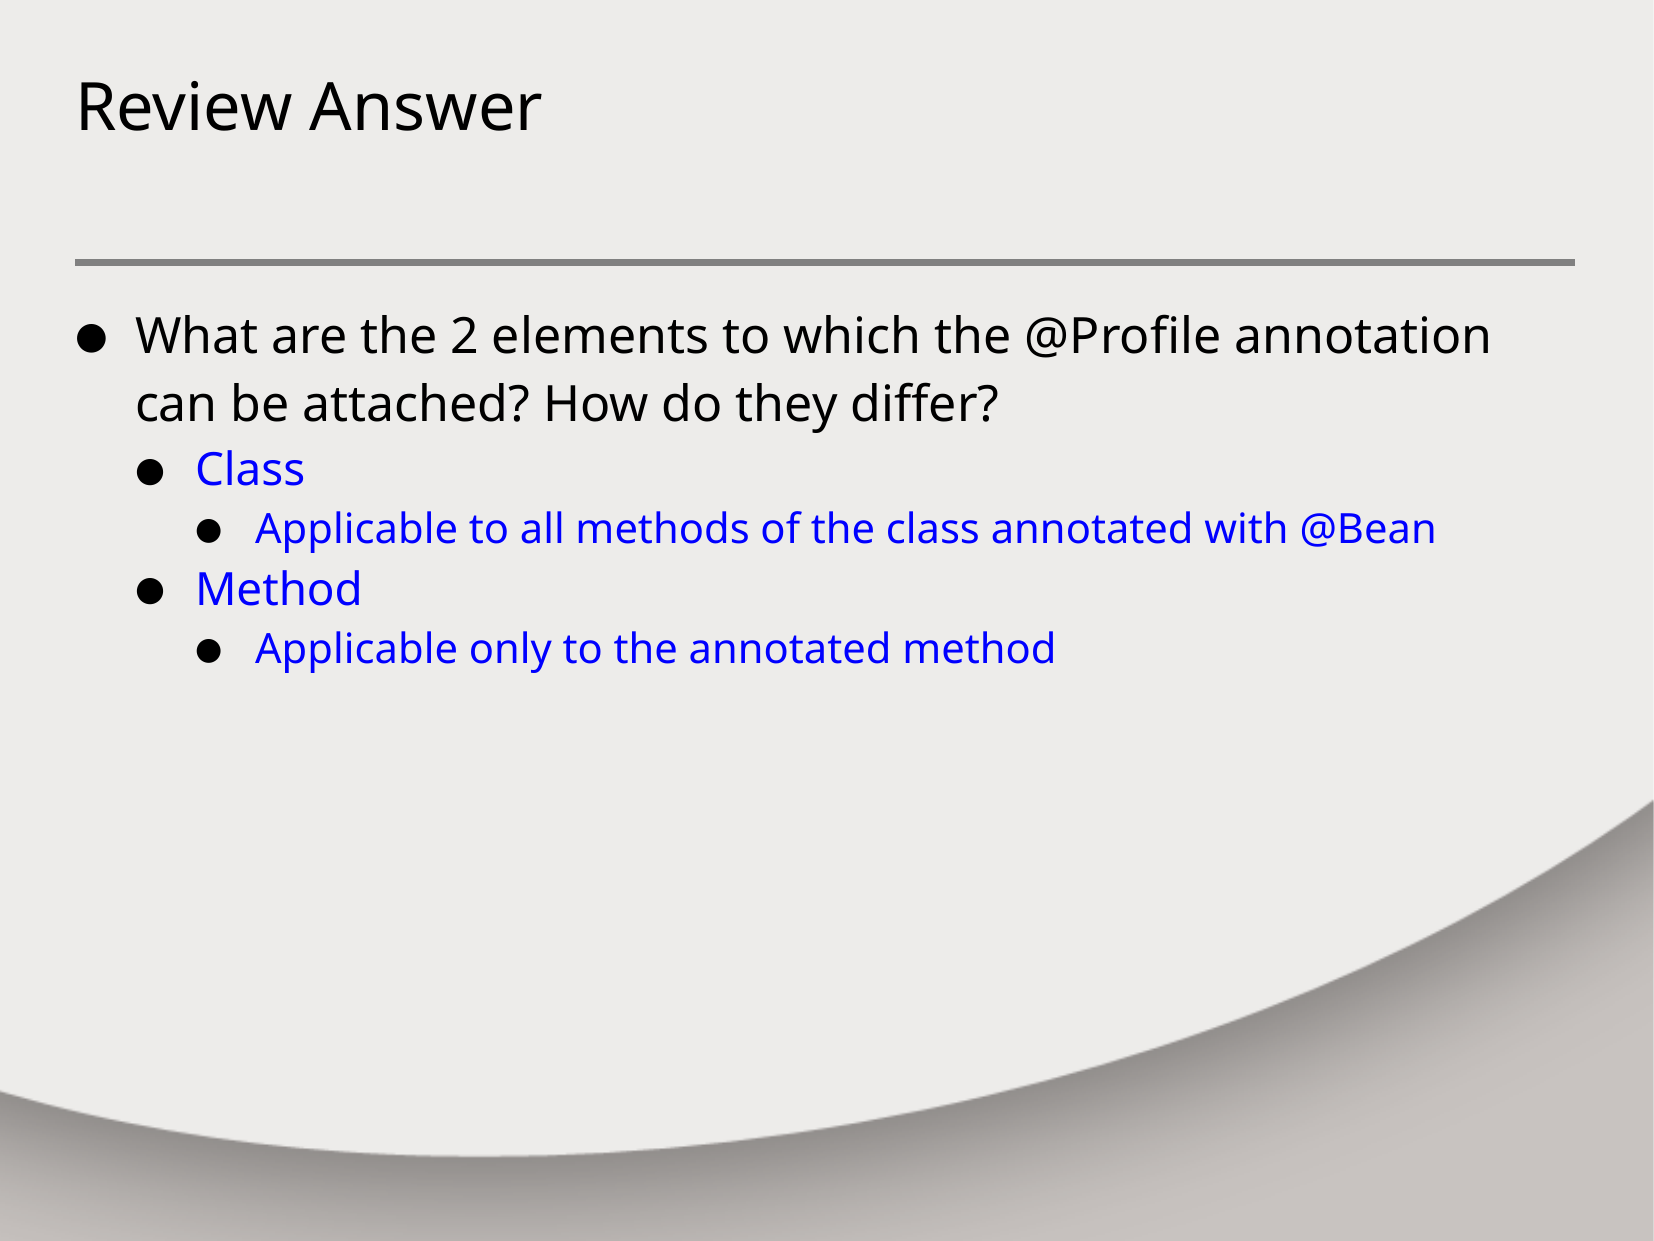

# Review Answer
What are the 2 elements to which the @Profile annotation can be attached? How do they differ?
Class
Applicable to all methods of the class annotated with @Bean
Method
Applicable only to the annotated method